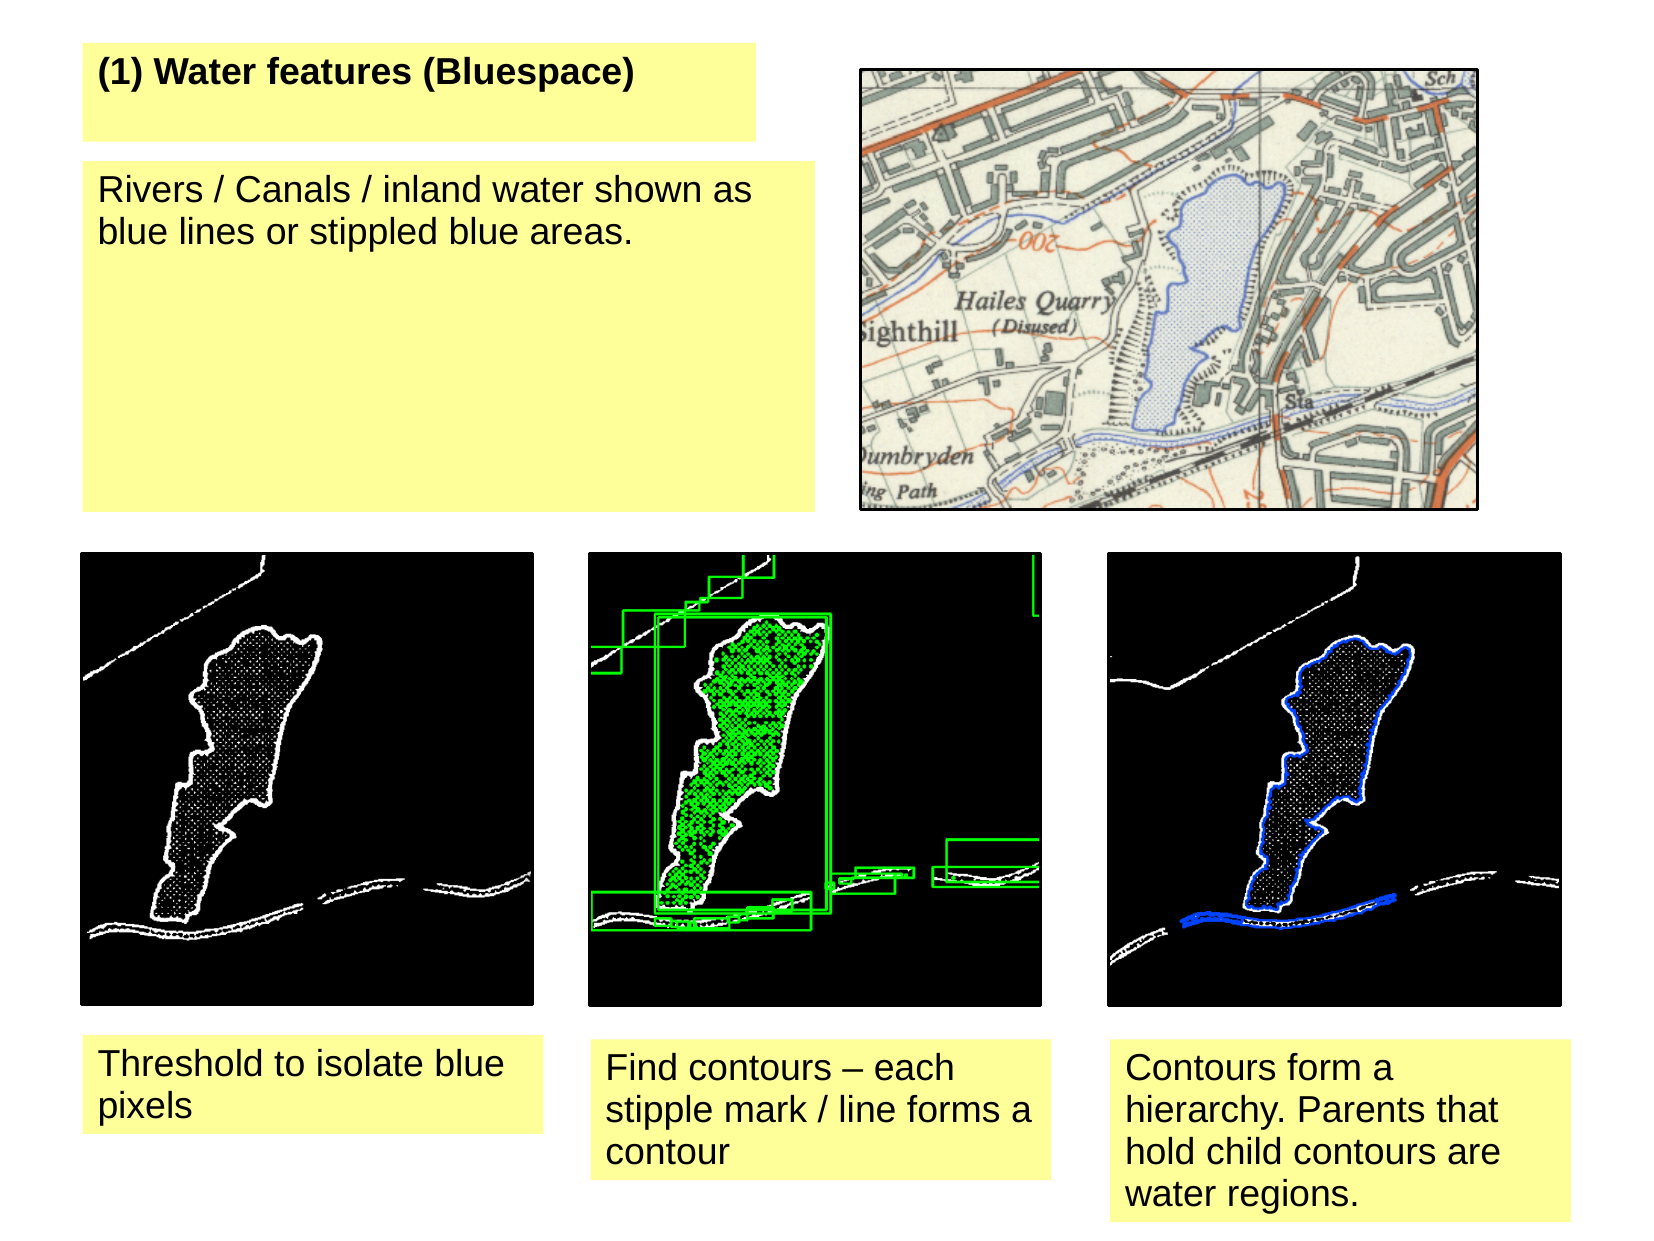

(1) Water features (Bluespace)
#15759 – extract 'bluespace'
Rivers / Canals / inland water shown as blue lines or stippled blue areas.
Threshold to isolate blue
pixels
Find contours – each stipple mark / line forms a contour
Contours form a hierarchy. Parents that hold child contours are water regions.